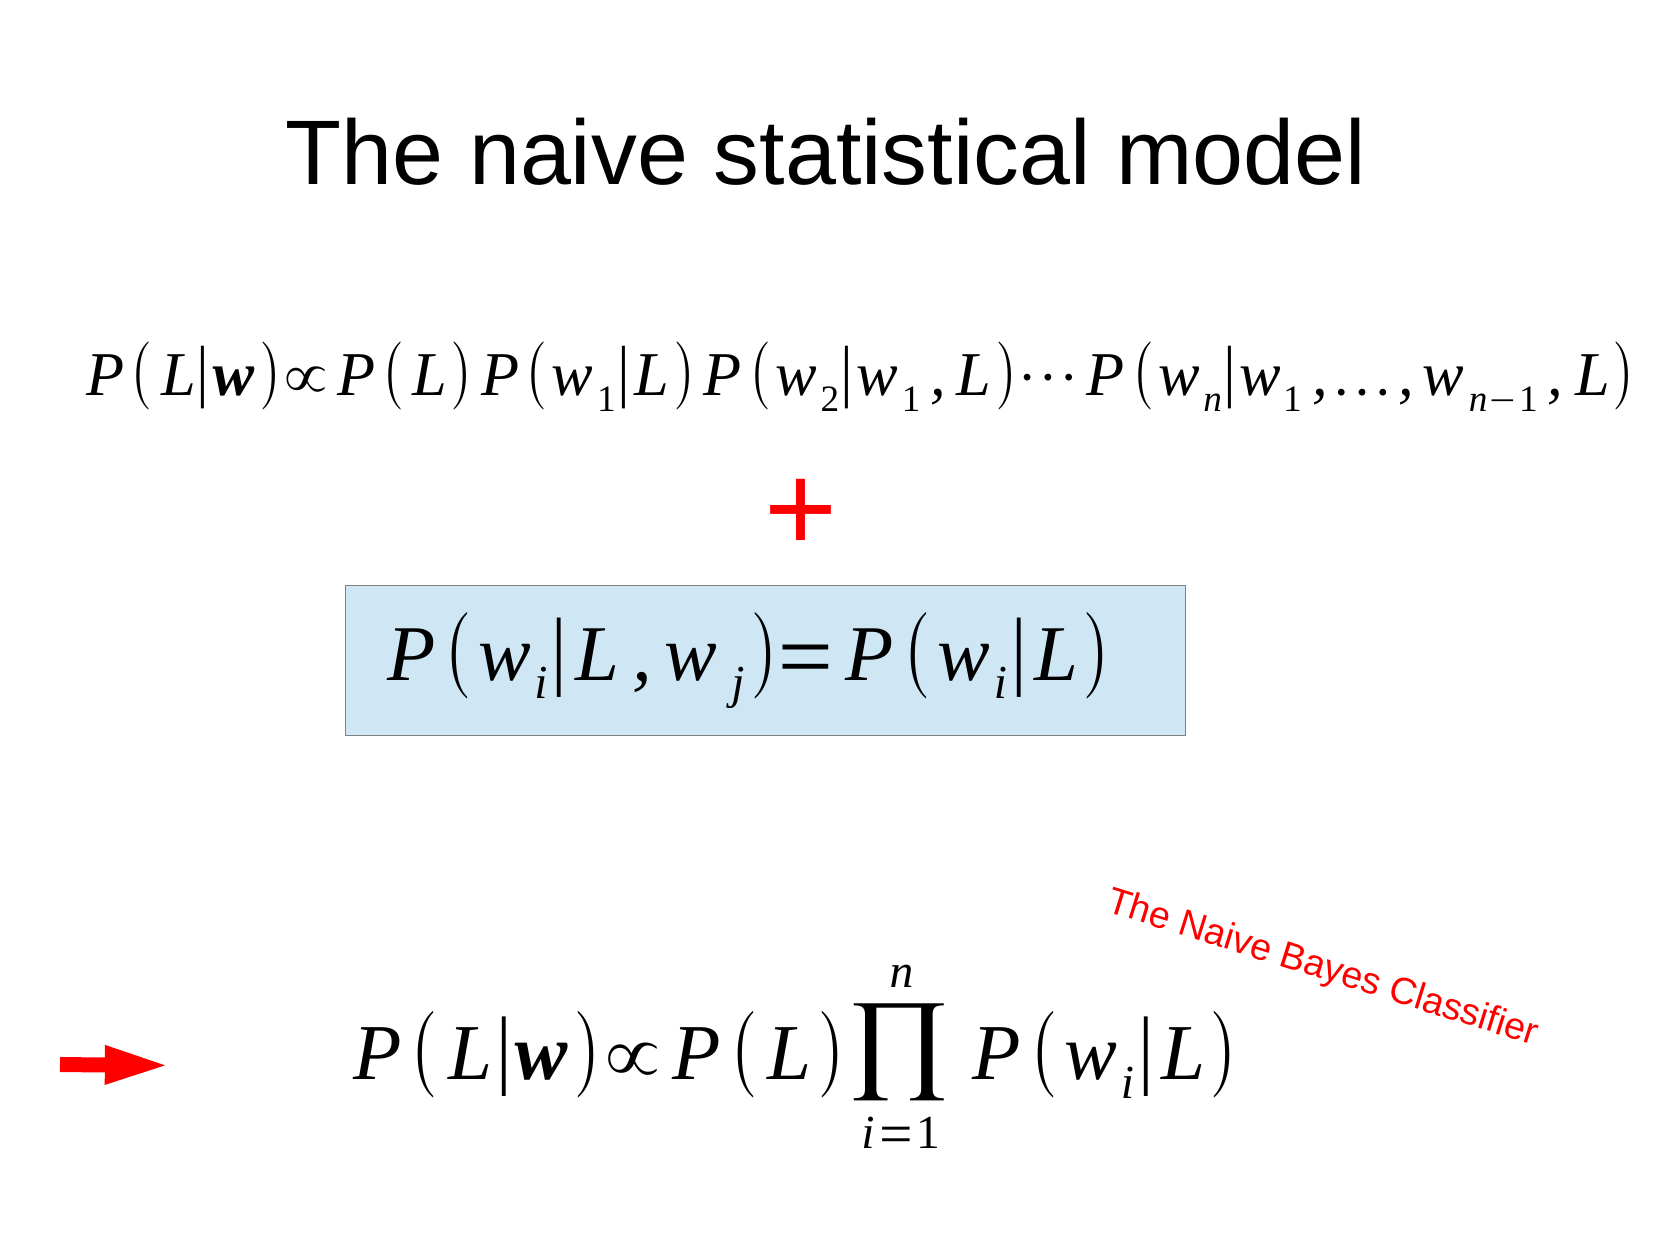

# The naive statistical model
+
The Naive Bayes Classifier